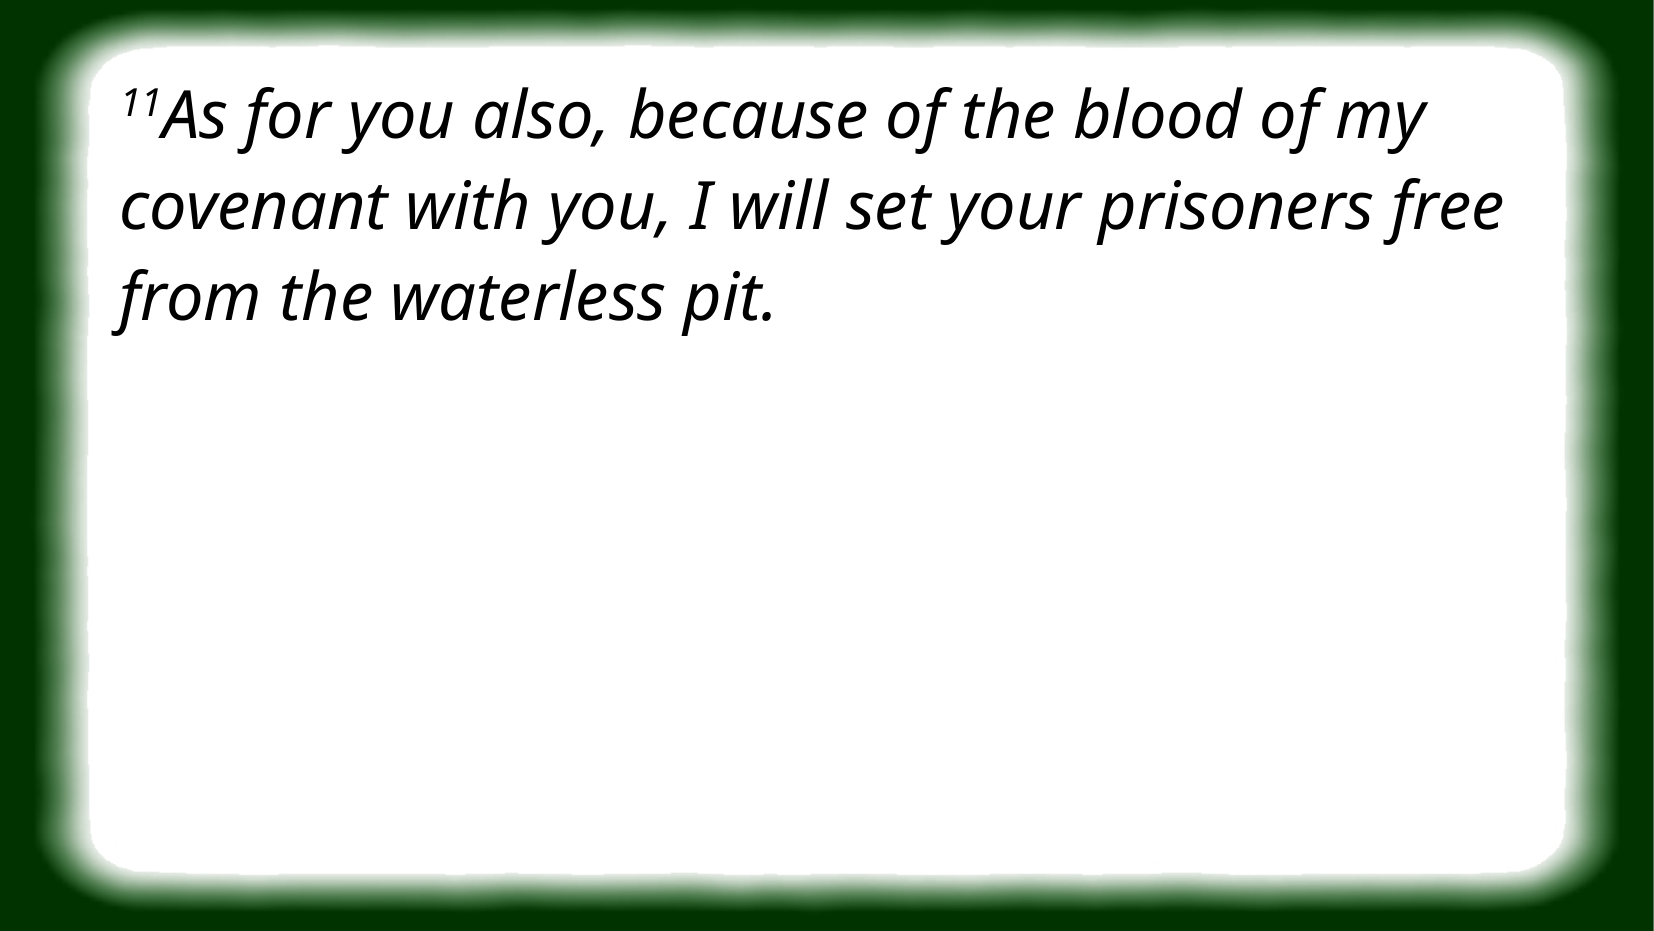

11As for you also, because of the blood of my covenant with you, I will set your prisoners free from the waterless pit.